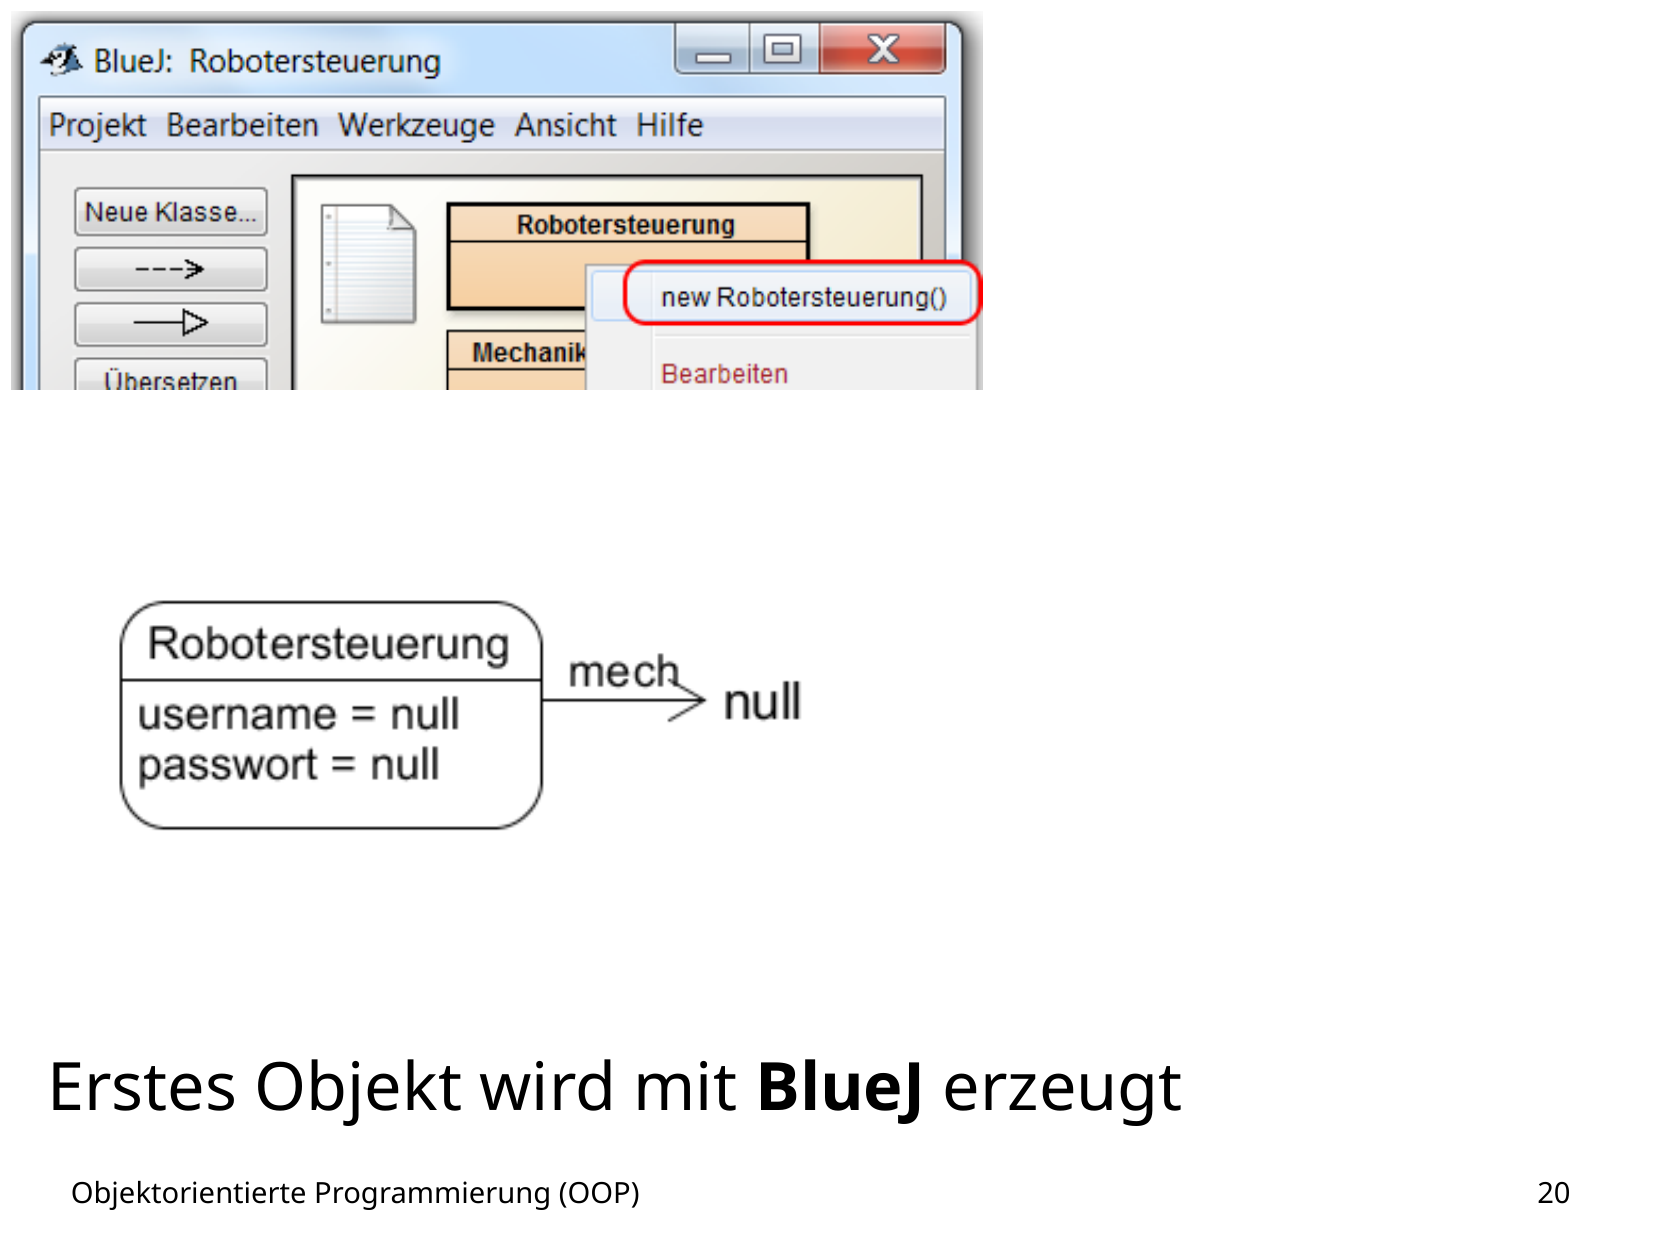

# Erstes Objekt wird mit BlueJ erzeugt
Objektorientierte Programmierung (OOP)
20